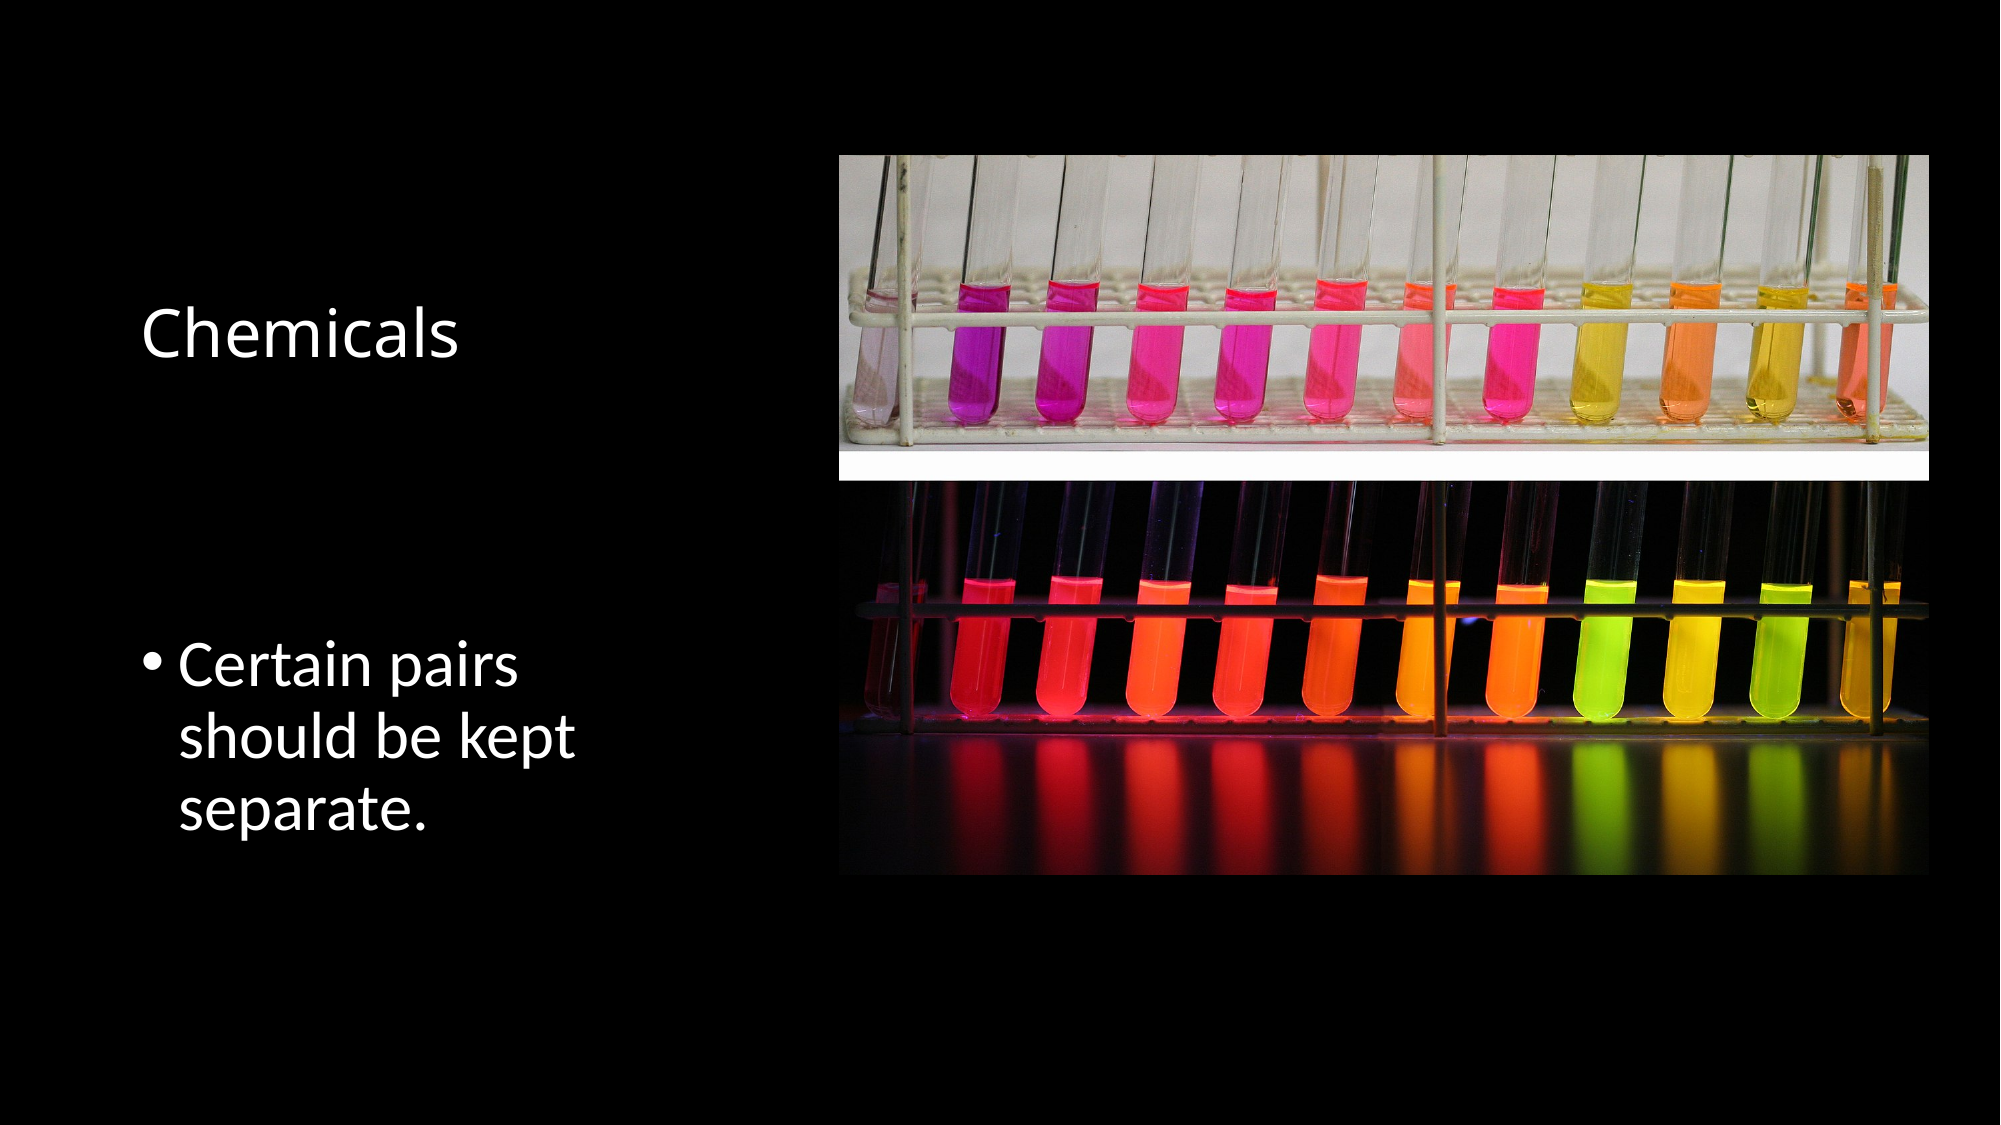

# Chemicals
Must be stored in coolers.
Certain pairs should be kept separate.